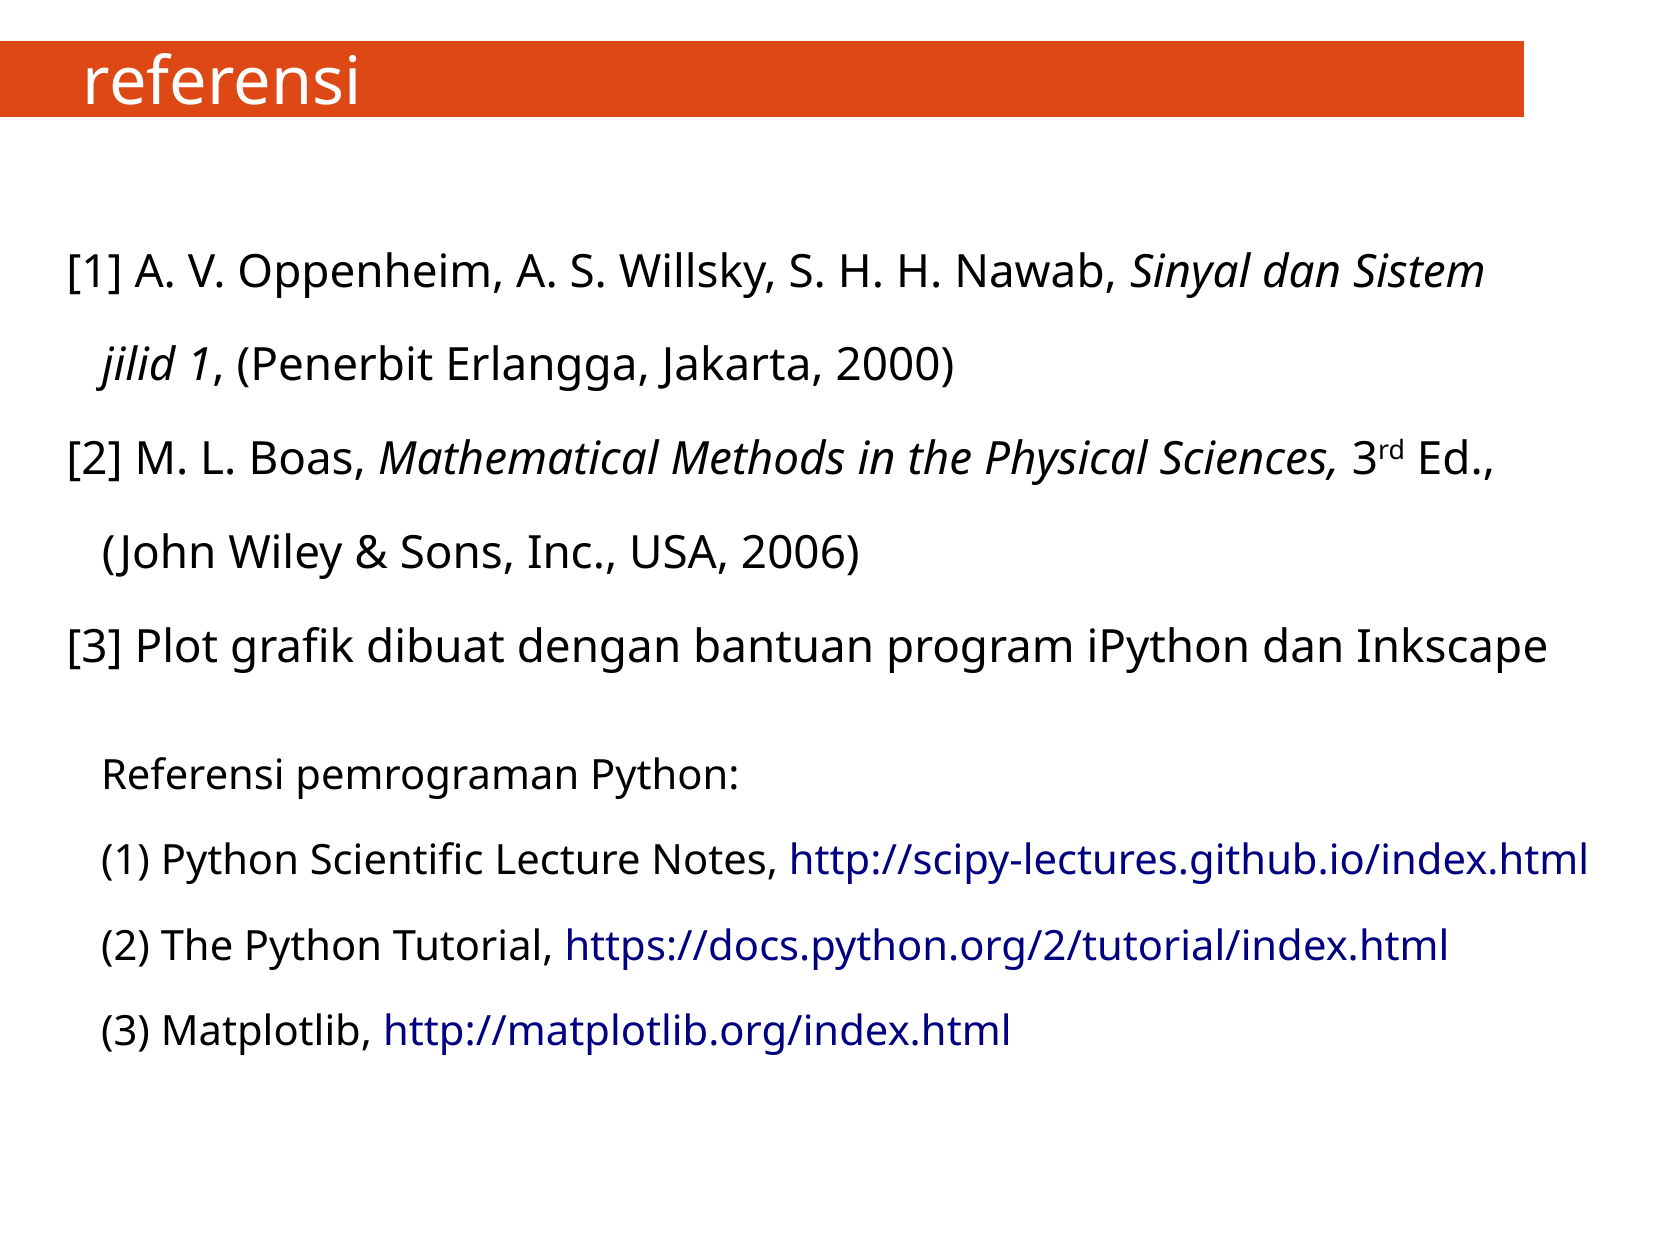

referensi
 A. V. Oppenheim, A. S. Willsky, S. H. H. Nawab, Sinyal dan Sistem jilid 1, (Penerbit Erlangga, Jakarta, 2000)
 M. L. Boas, Mathematical Methods in the Physical Sciences, 3rd Ed., (John Wiley & Sons, Inc., USA, 2006)
 Plot grafik dibuat dengan bantuan program iPython dan Inkscape
Referensi pemrograman Python:
 Python Scientific Lecture Notes, http://scipy-lectures.github.io/index.html
 The Python Tutorial, https://docs.python.org/2/tutorial/index.html
 Matplotlib, http://matplotlib.org/index.html